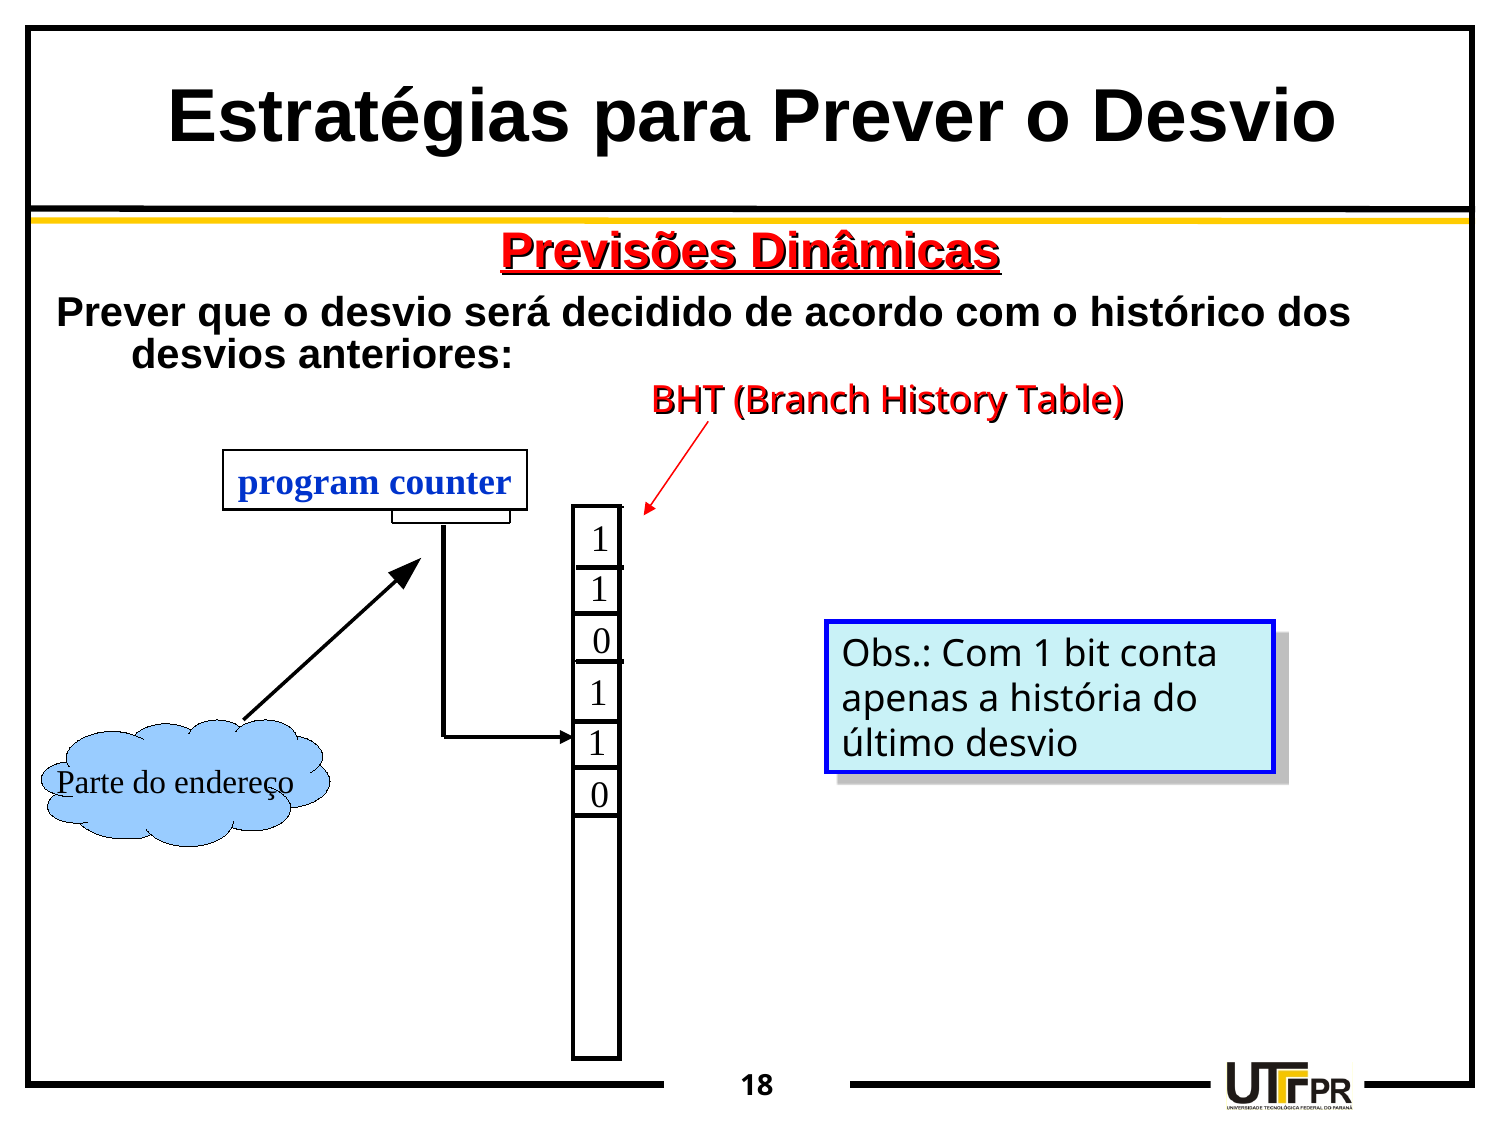

# Estratégias para Prever o Desvio
Previsões Dinâmicas
Prever que o desvio será decidido de acordo com o histórico dos desvios anteriores:
BHT (Branch History Table)
program counter
1
1
0
Obs.: Com 1 bit conta apenas a história do último desvio
1
1
Parte do endereço
0